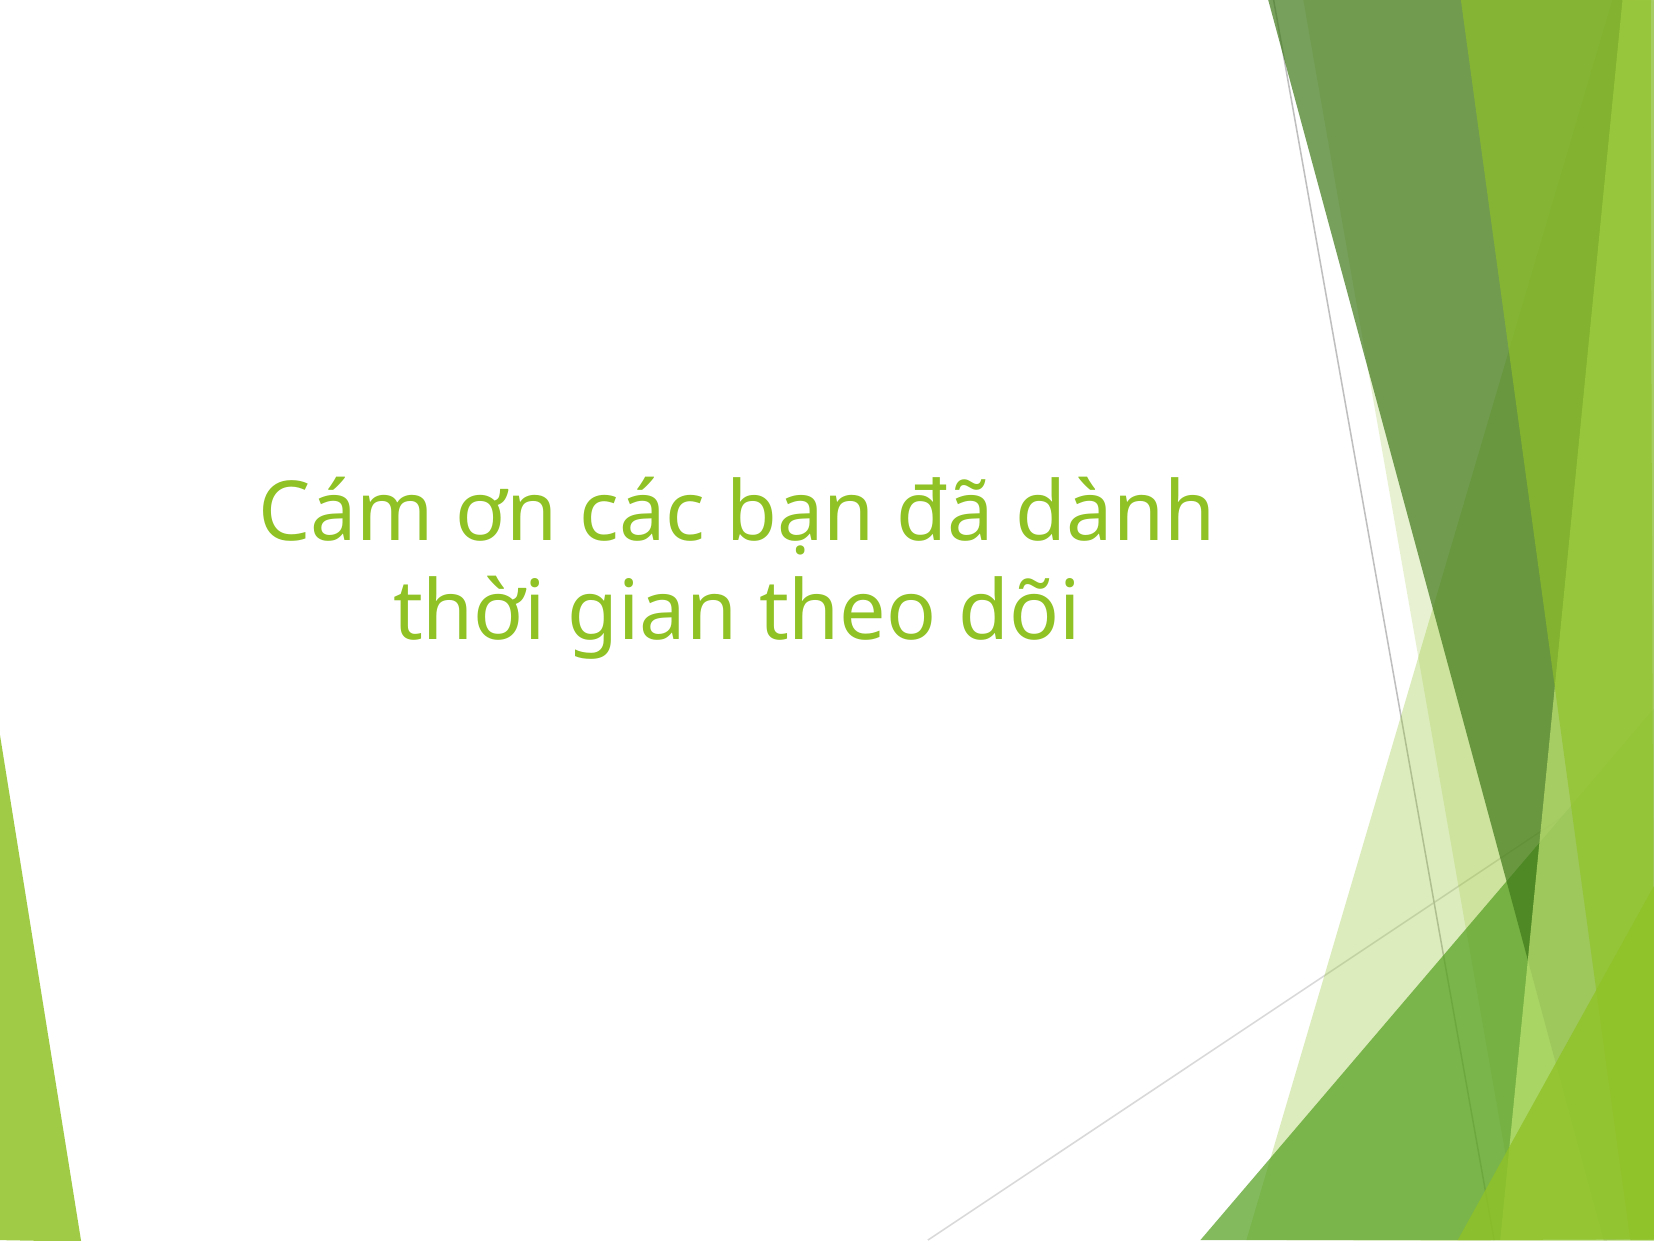

# Cám ơn các bạn đã dành thời gian theo dõi